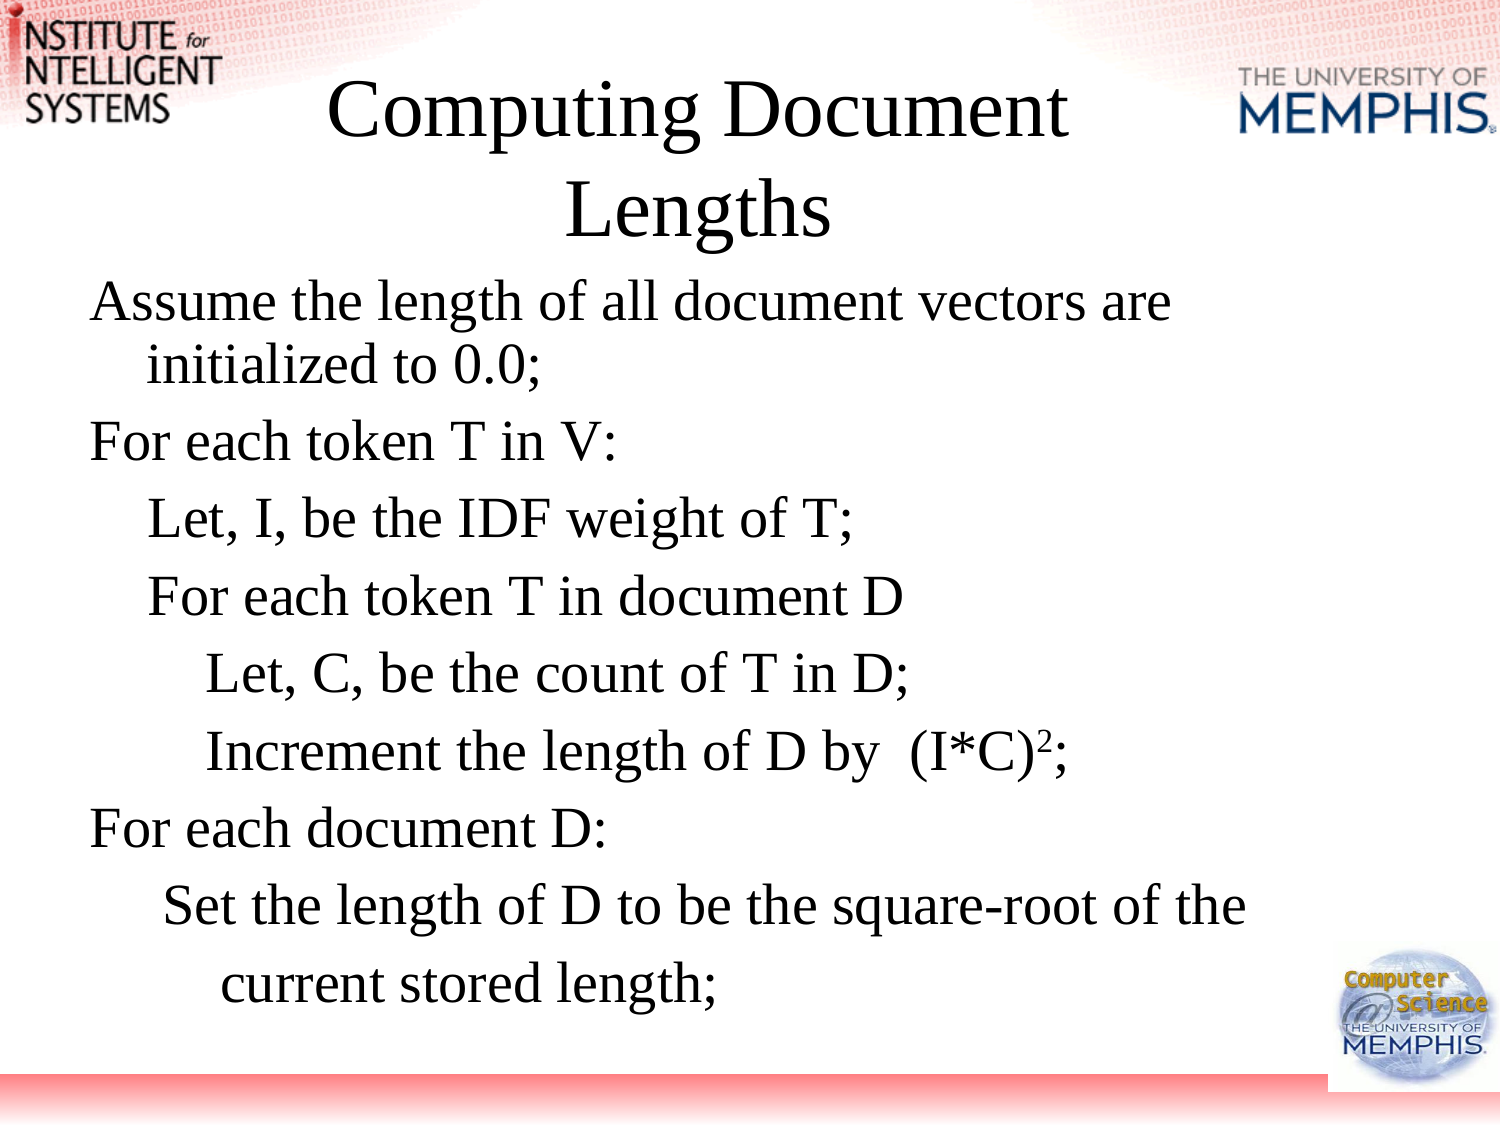

# Computing Document Lengths
Assume the length of all document vectors are initialized to 0.0;
For each token T in V:
 Let, I, be the IDF weight of T;
 For each token T in document D
 Let, C, be the count of T in D;
 Increment the length of D by (I*C)2;
For each document D:
 Set the length of D to be the square-root of the
 current stored length;